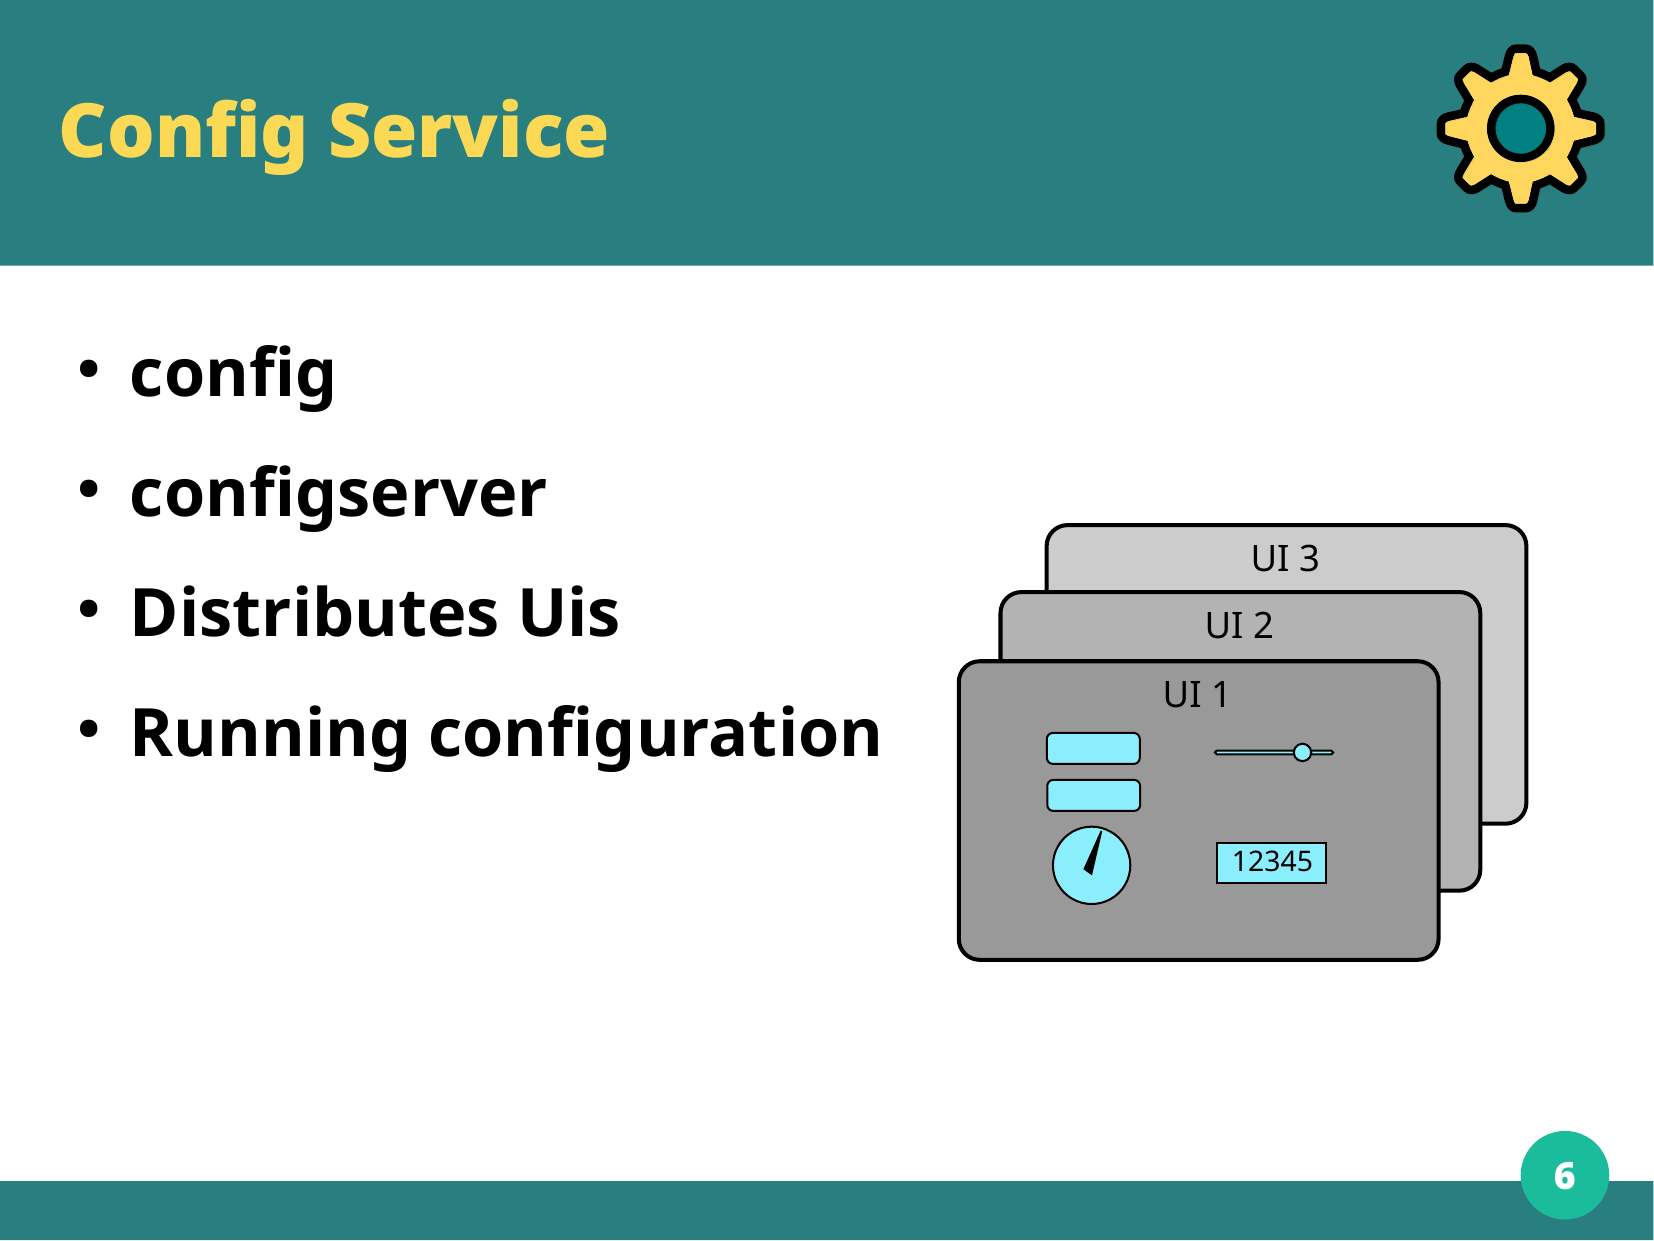

# Config Service
config
configserver
Distributes Uis
Running configuration
6